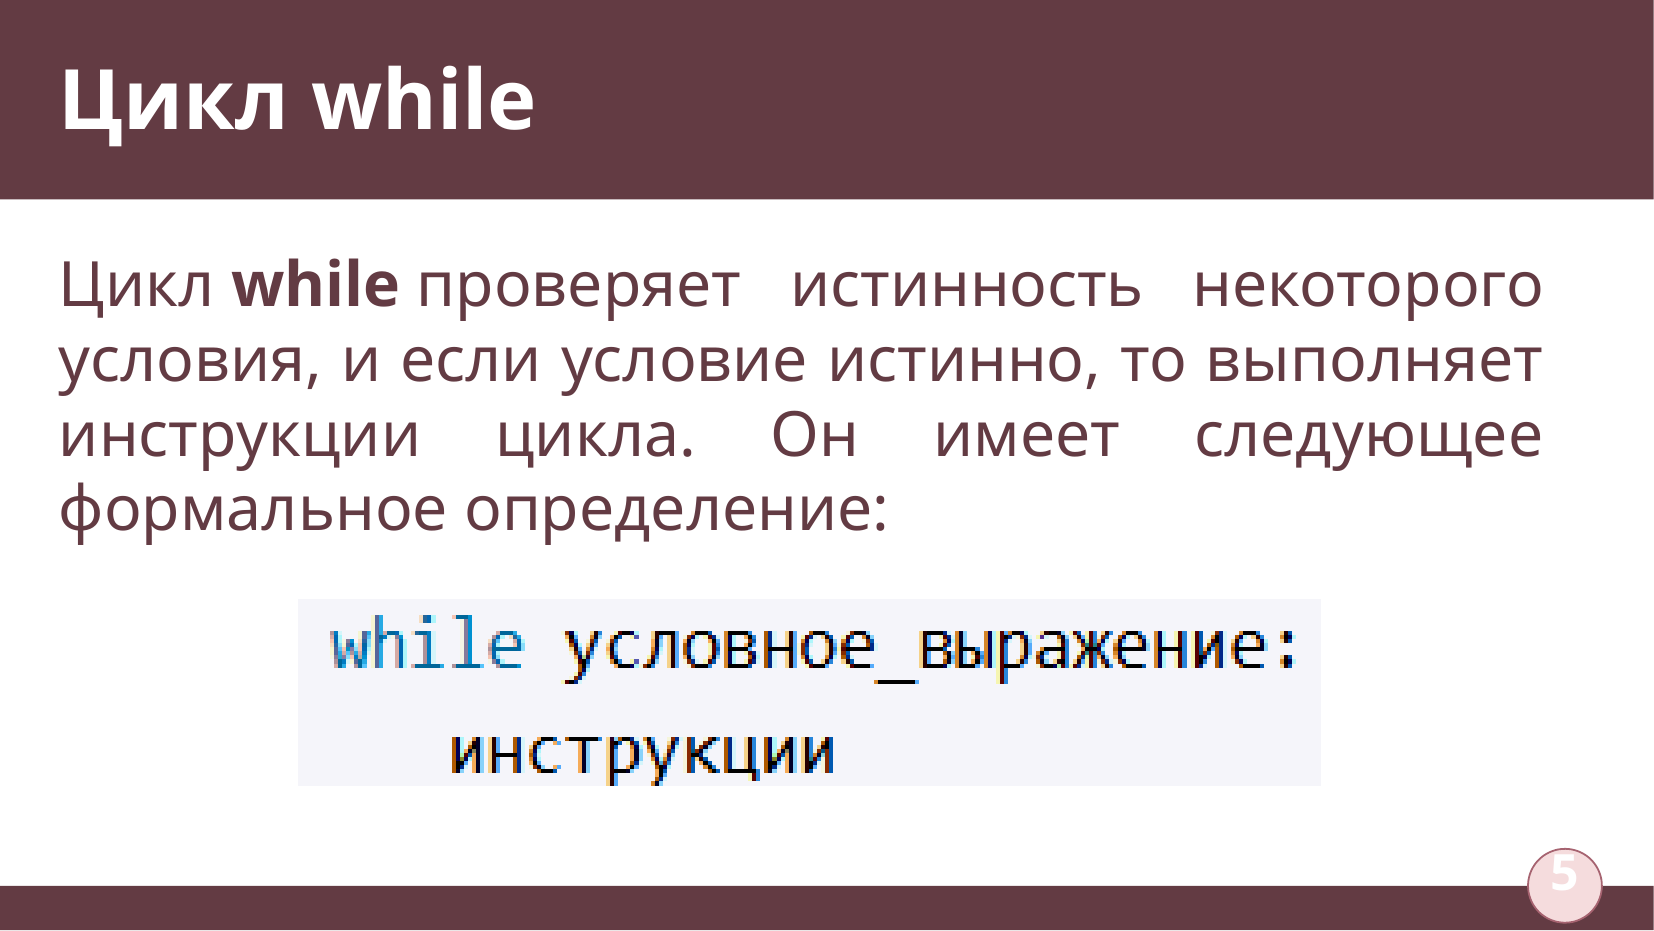

# Цикл while
Цикл while проверяет истинность некоторого условия, и если условие истинно, то выполняет инструкции цикла. Он имеет следующее формальное определение: